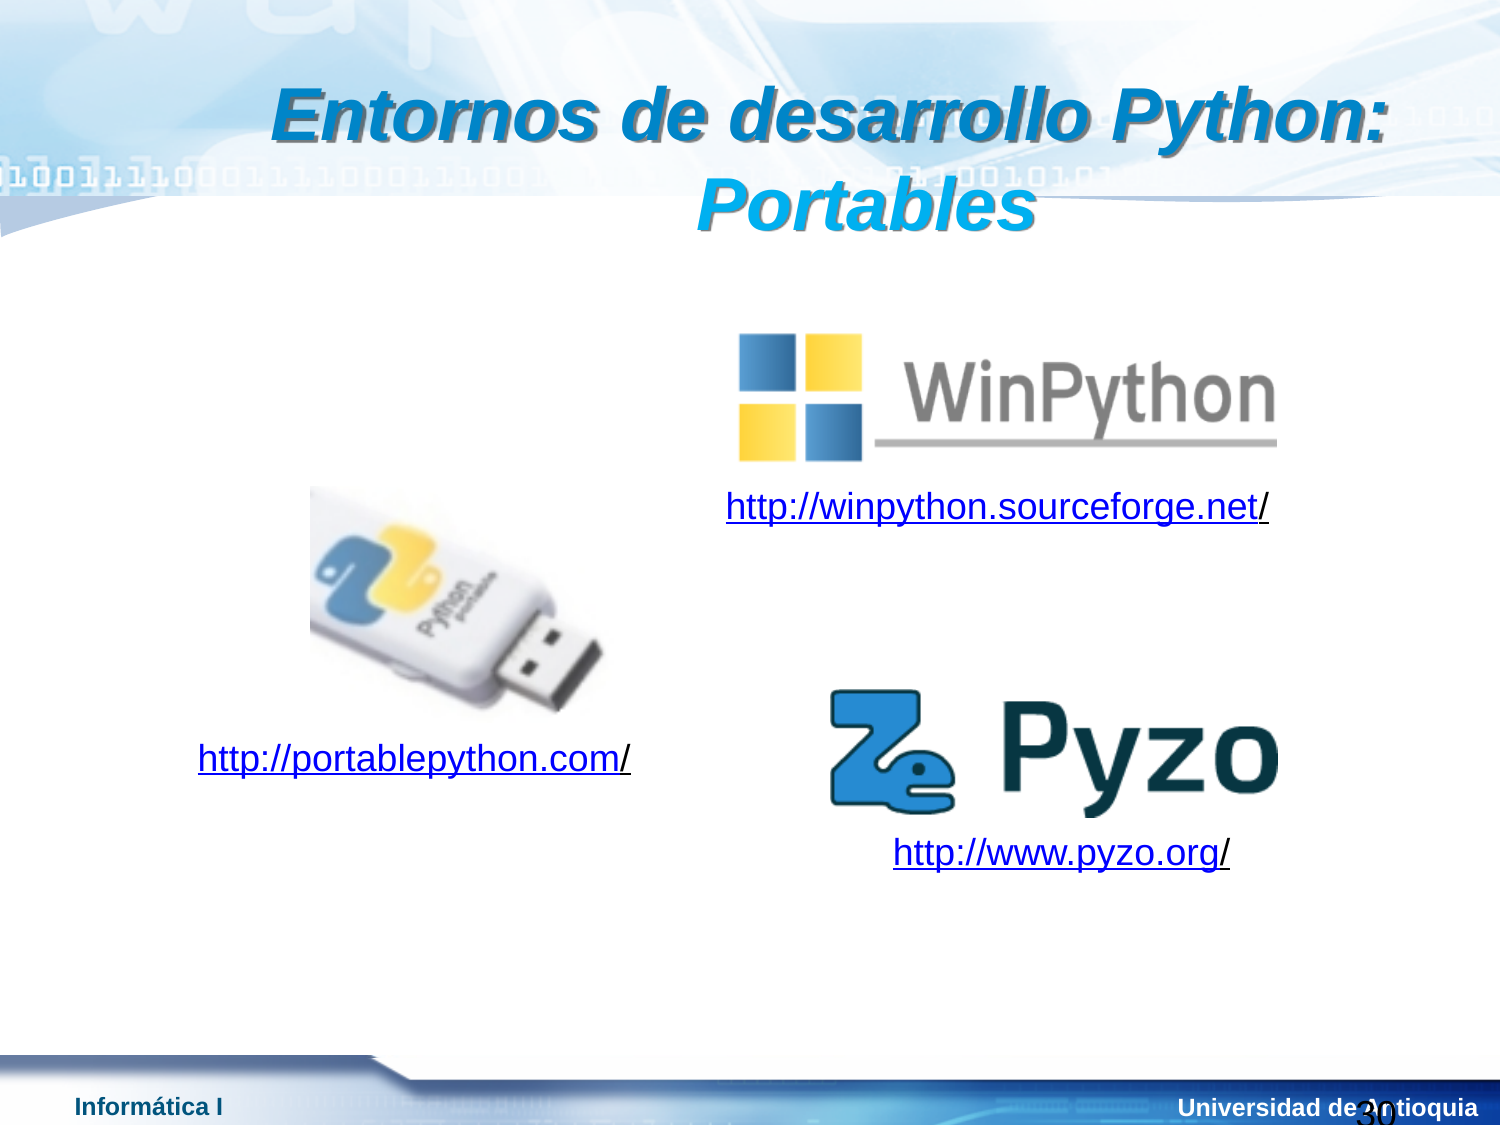

# Entornos de desarrollo Python: Portables
http://winpython.sourceforge.net/
http://portablepython.com/
http://www.pyzo.org/